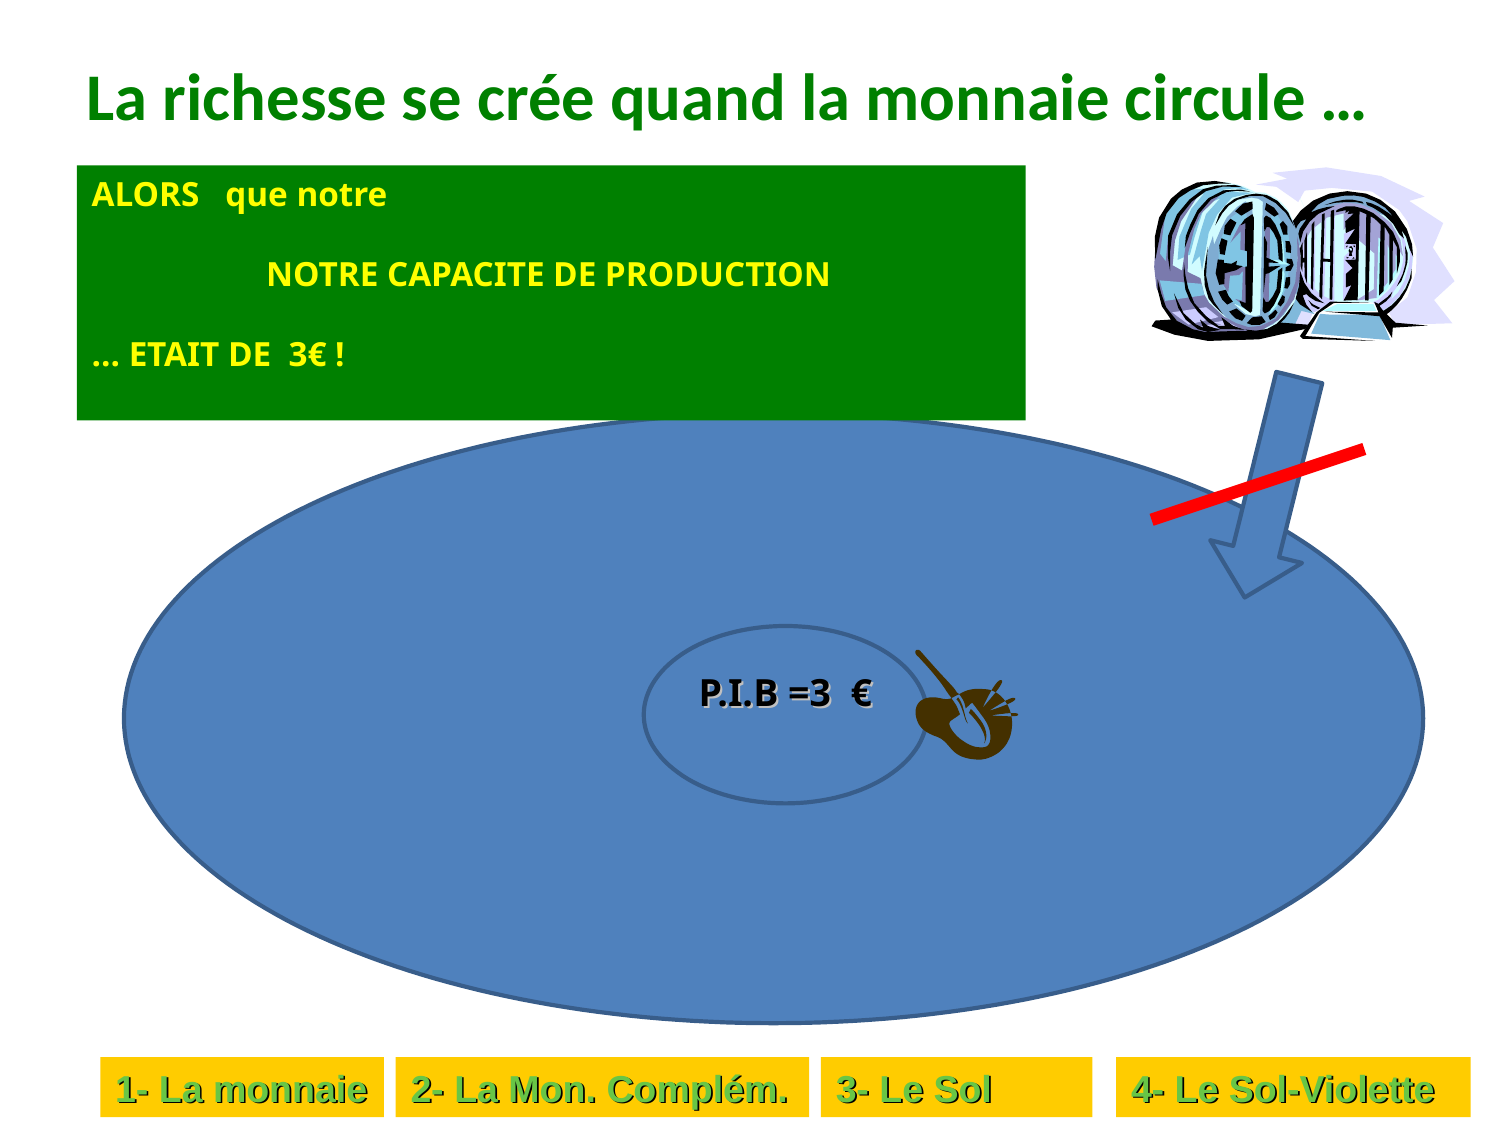

# La richesse se crée quand la monnaie circule …
ALORS que notre
 NOTRE CAPACITE DE PRODUCTION
... ETAIT DE 3€ !
P.I.B =3 €